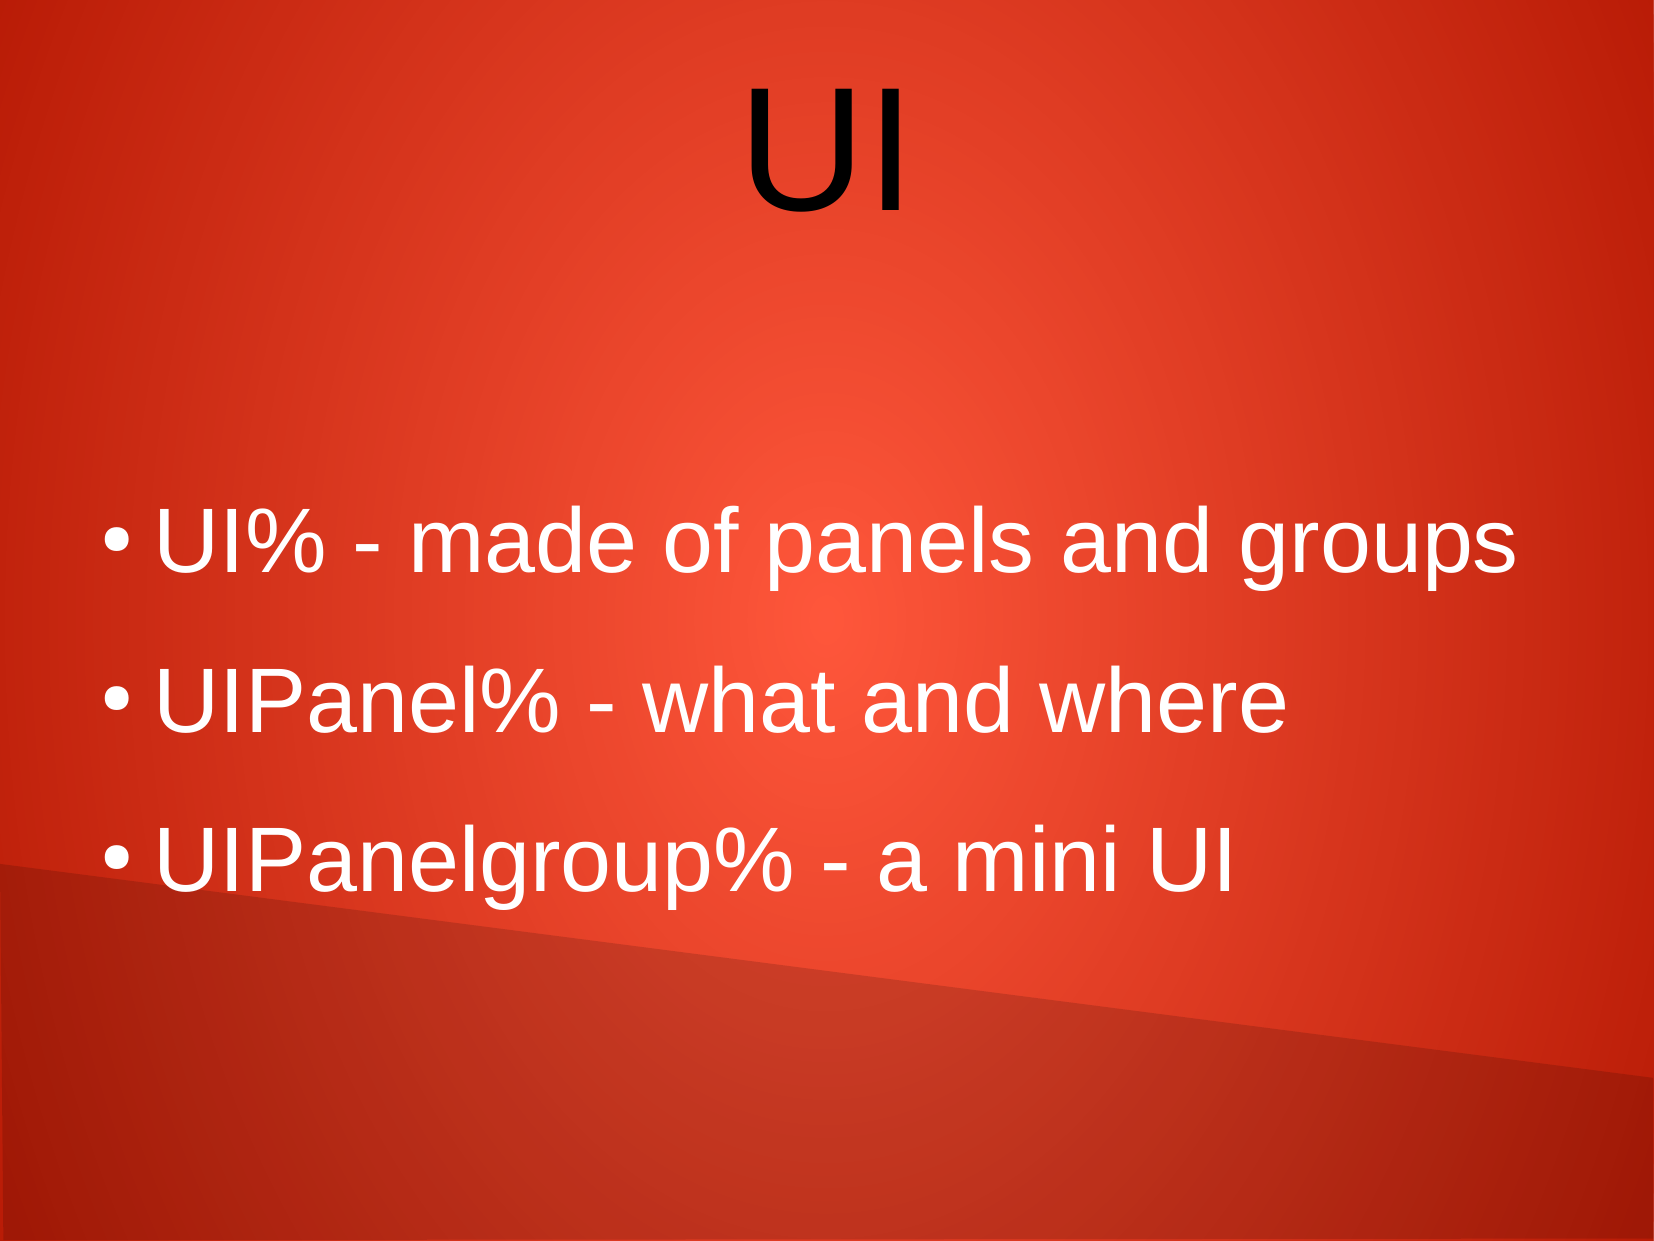

# UI
UI% - made of panels and groups
UIPanel% - what and where
UIPanelgroup% - a mini UI